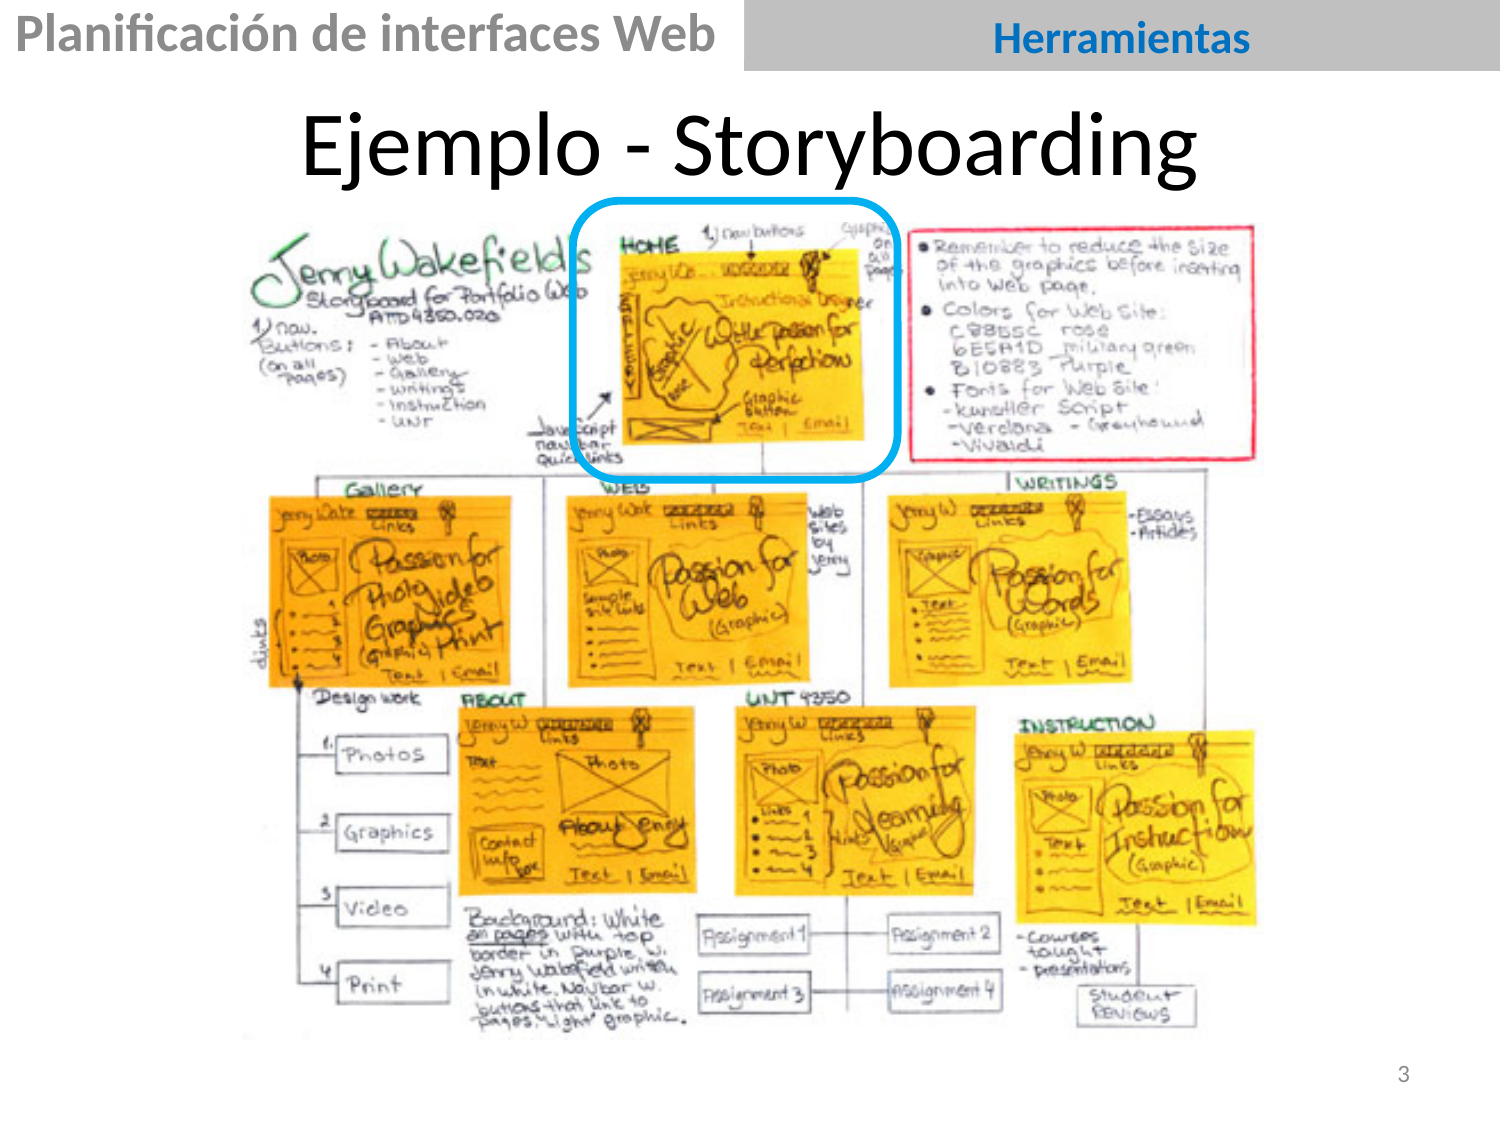

Planificación de interfaces Web
Herramientas
# Ejemplo - Storyboarding